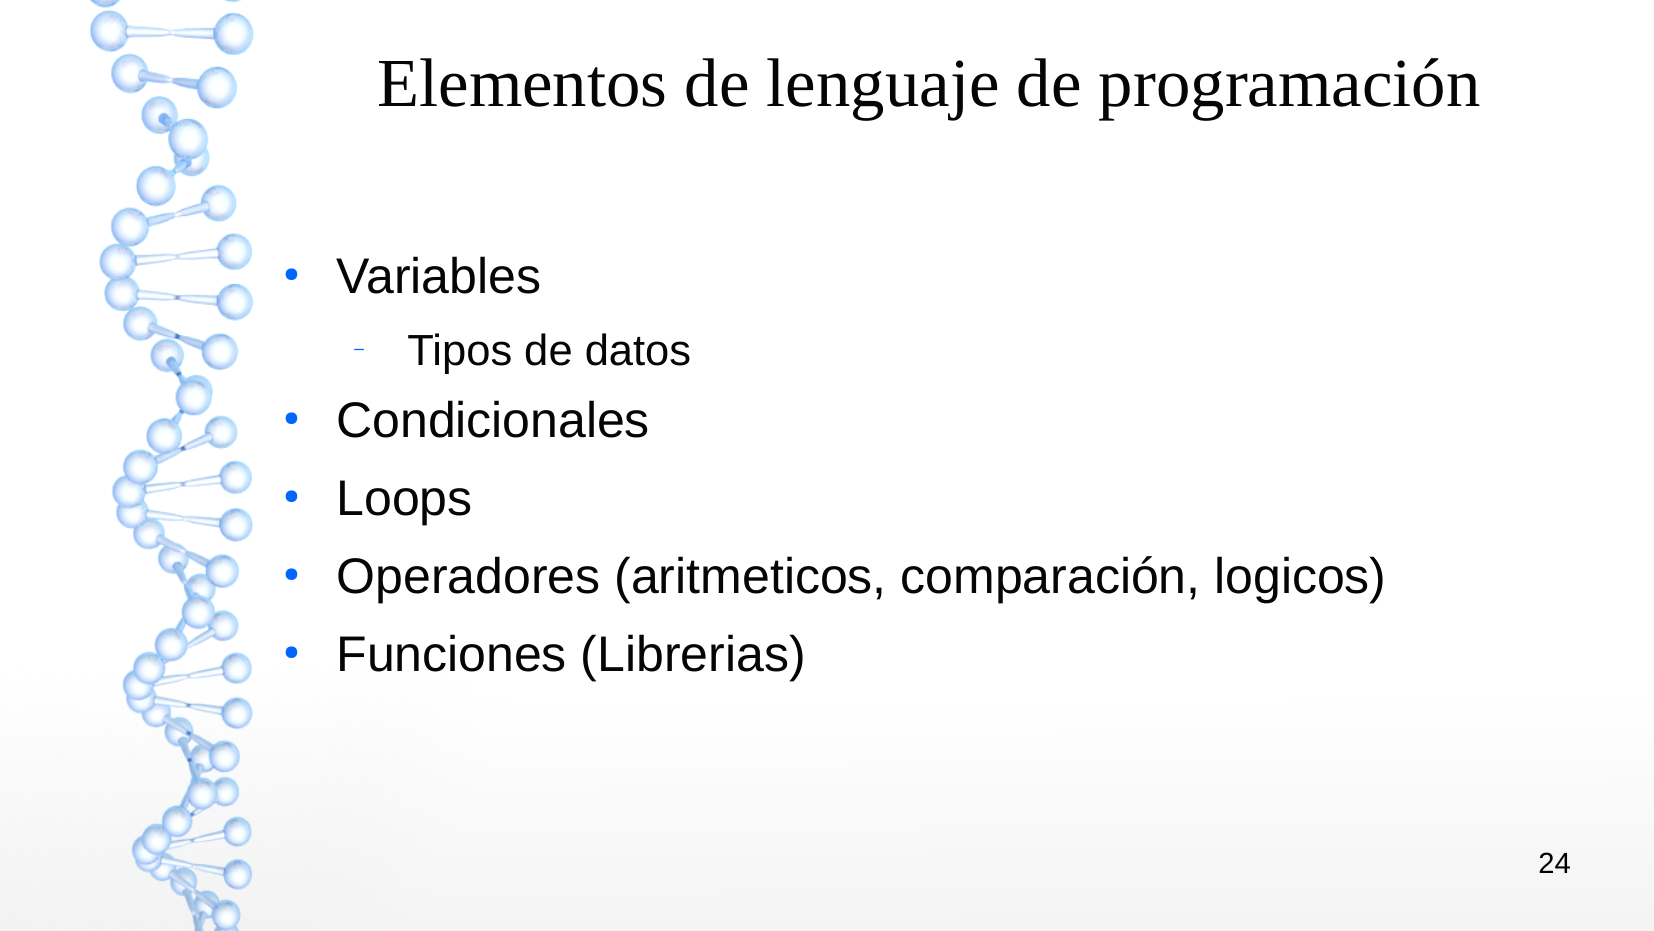

# Elementos de lenguaje de programación
Variables
Tipos de datos
Condicionales
Loops
Operadores (aritmeticos, comparación, logicos)
Funciones (Librerias)
24